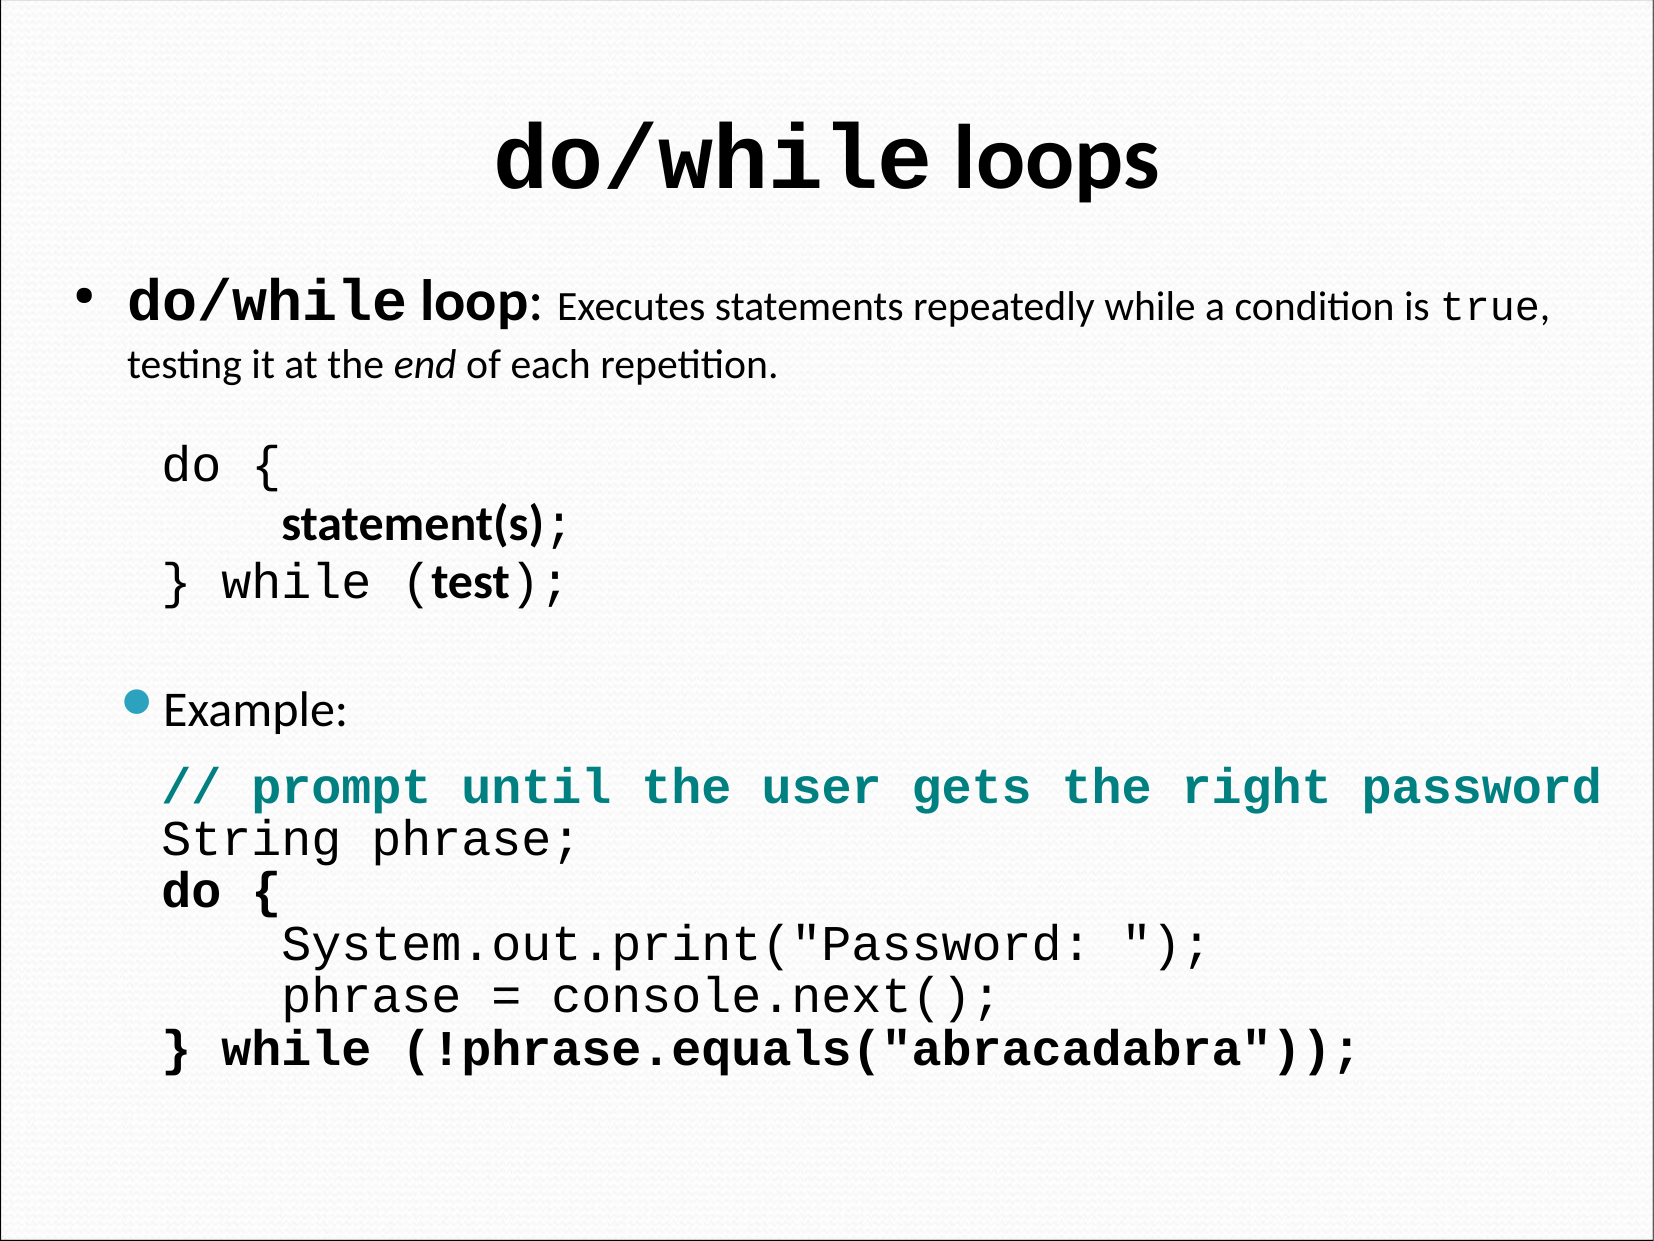

# do/while loops
do/while loop: Executes statements repeatedly while a condition is true, testing it at the end of each repetition.
	do {
	 statement(s);
	} while (test);
Example:
	// prompt until the user gets the right password
	String phrase;
	do {
	 System.out.print("Password: ");
	 phrase = console.next();
	} while (!phrase.equals("abracadabra"));